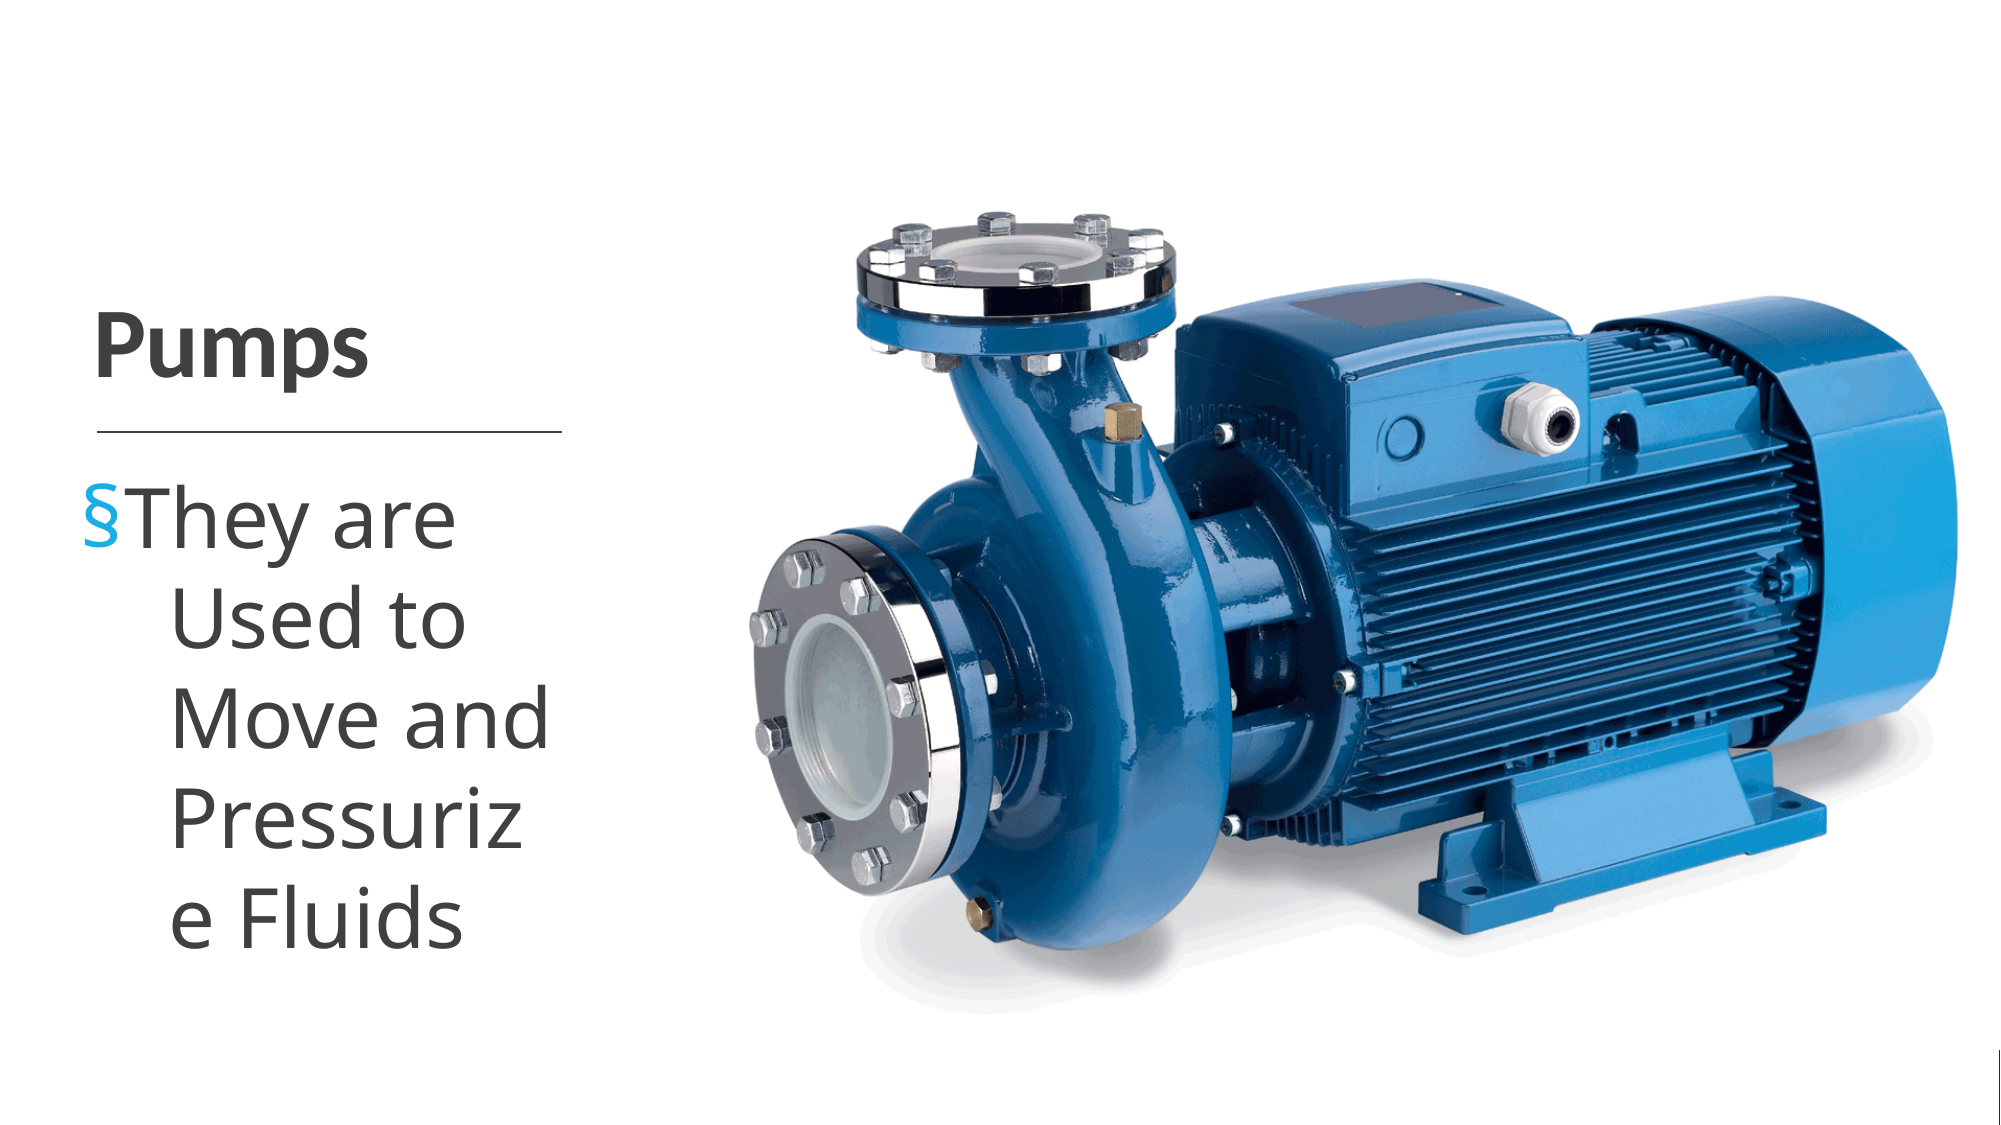

# Pumps
They are Used to Move and Pressurize Fluids